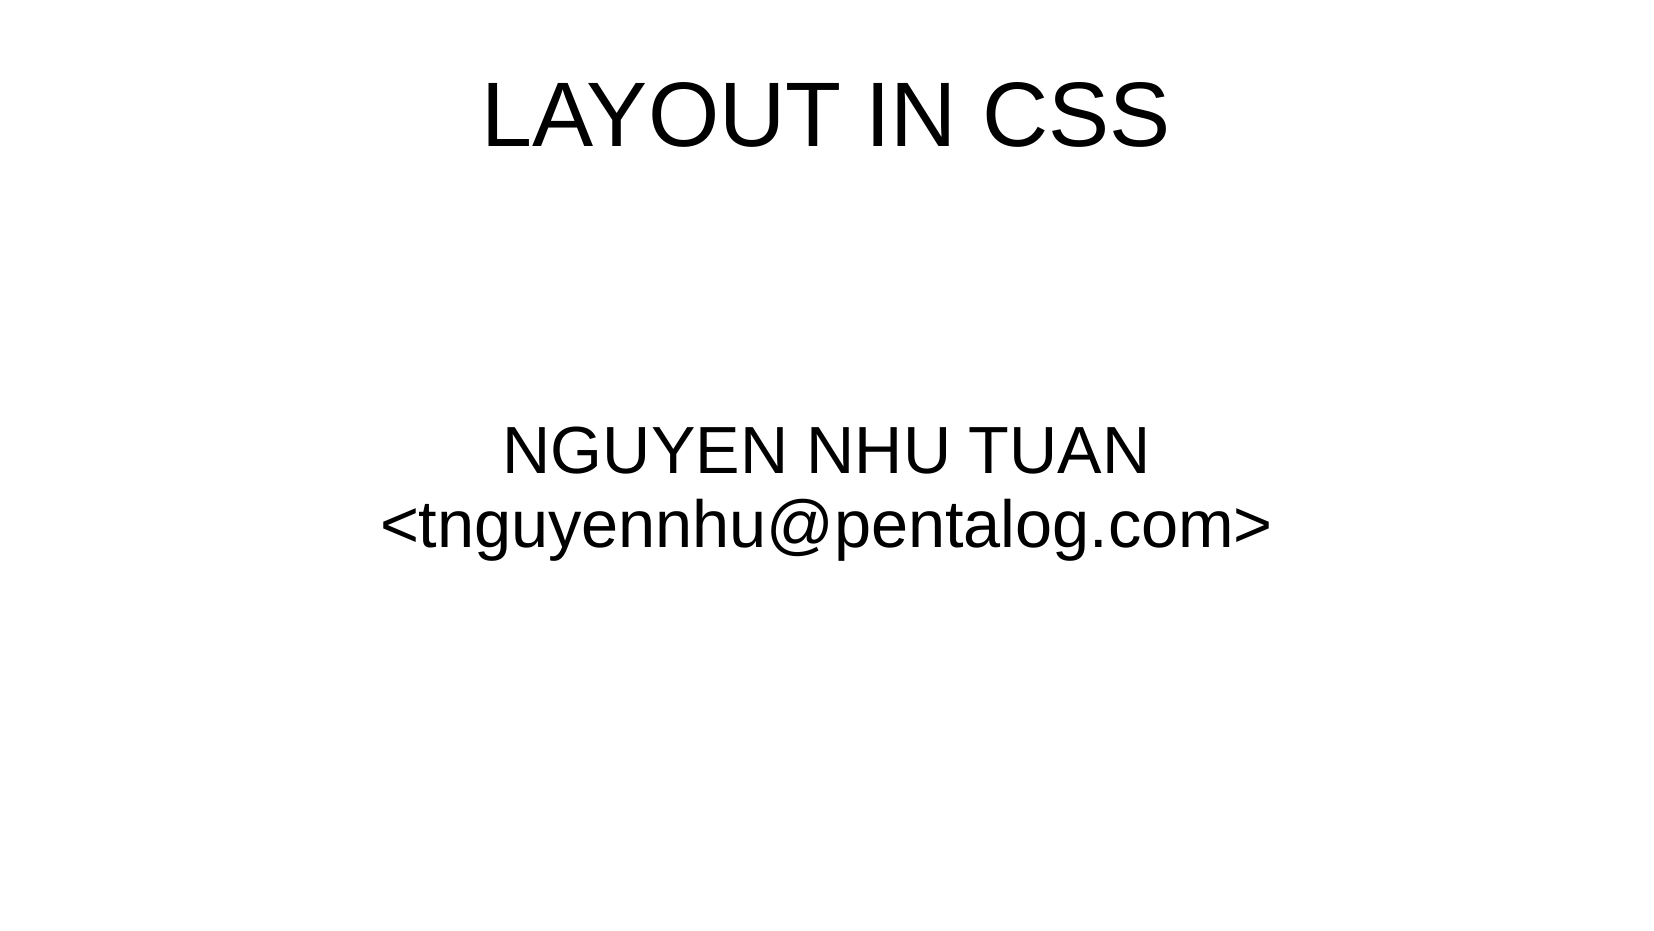

# LAYOUT IN CSS
NGUYEN NHU TUAN
<tnguyennhu@pentalog.com>